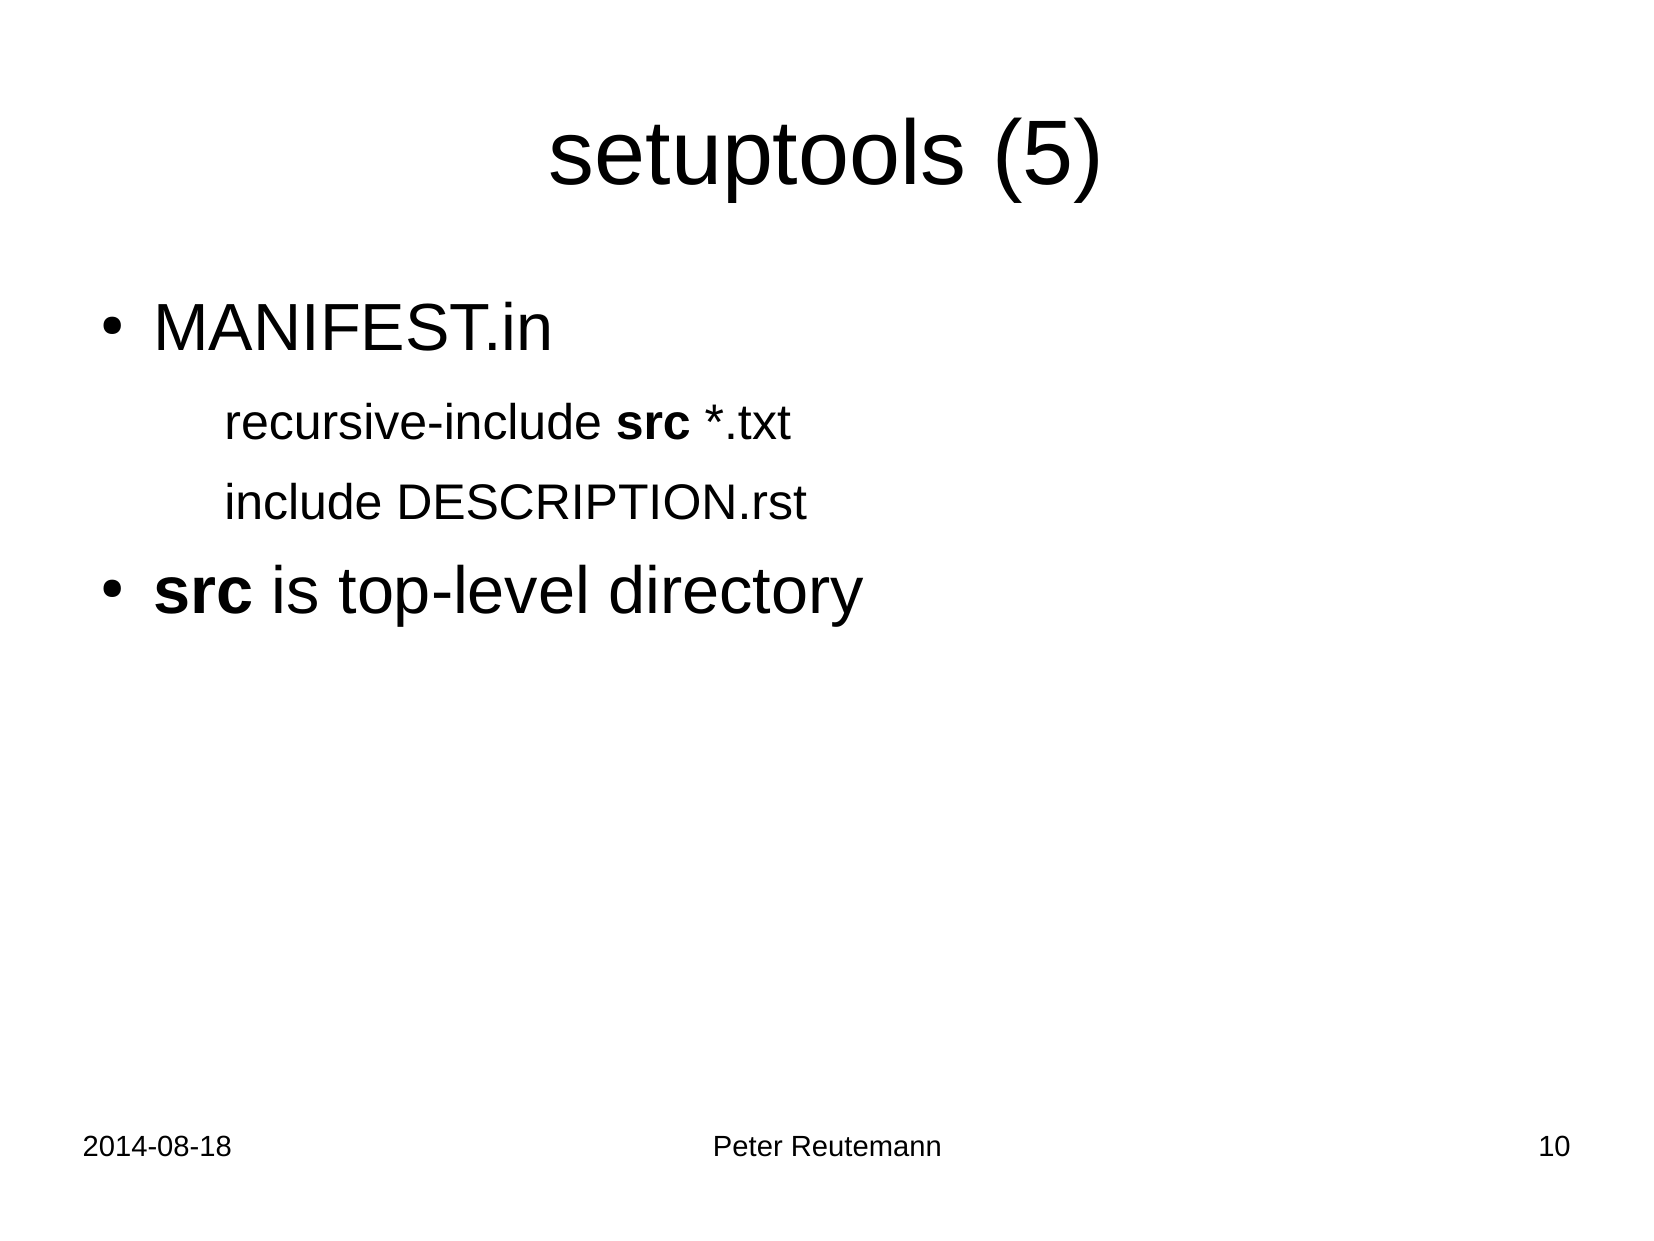

# setuptools (5)
MANIFEST.in
recursive-include src *.txt
include DESCRIPTION.rst
src is top-level directory
2014-08-18
Peter Reutemann
10